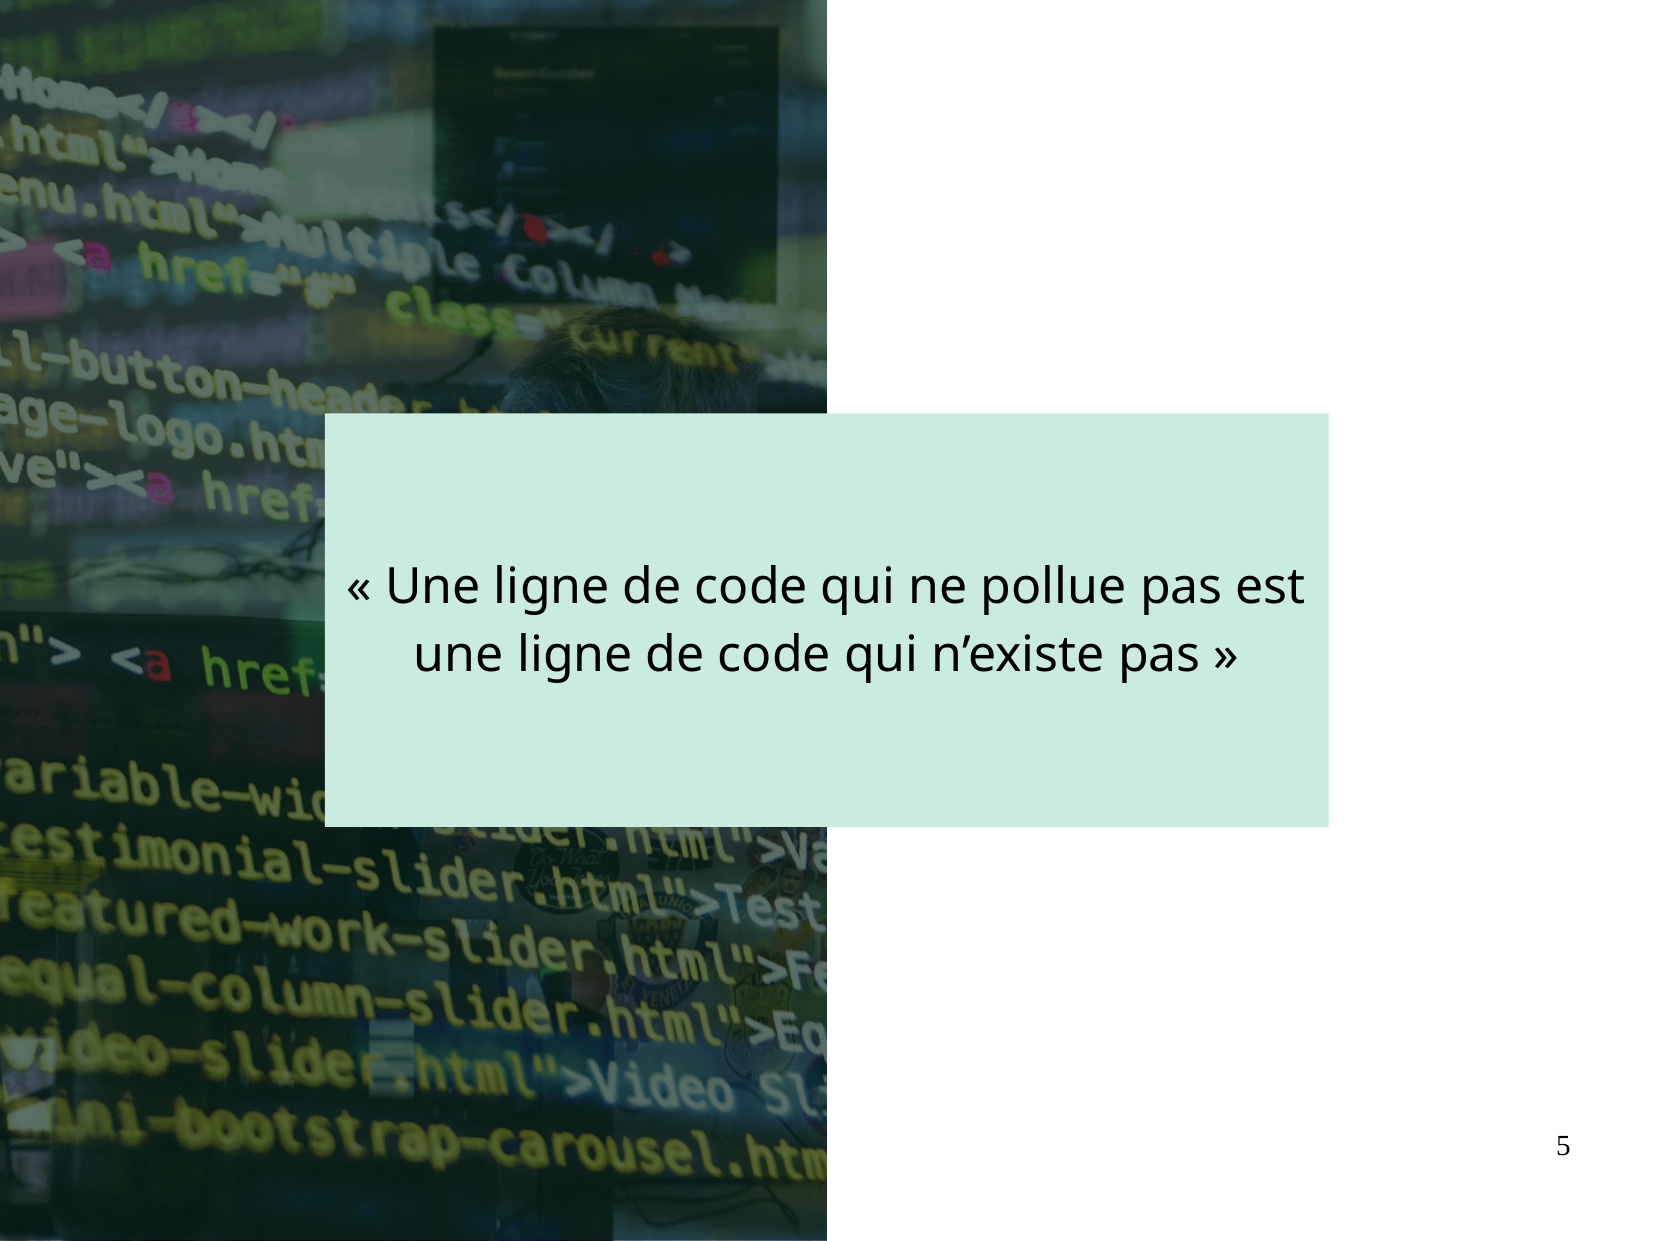

« Une ligne de code qui ne pollue pas est une ligne de code qui n’existe pas »
5